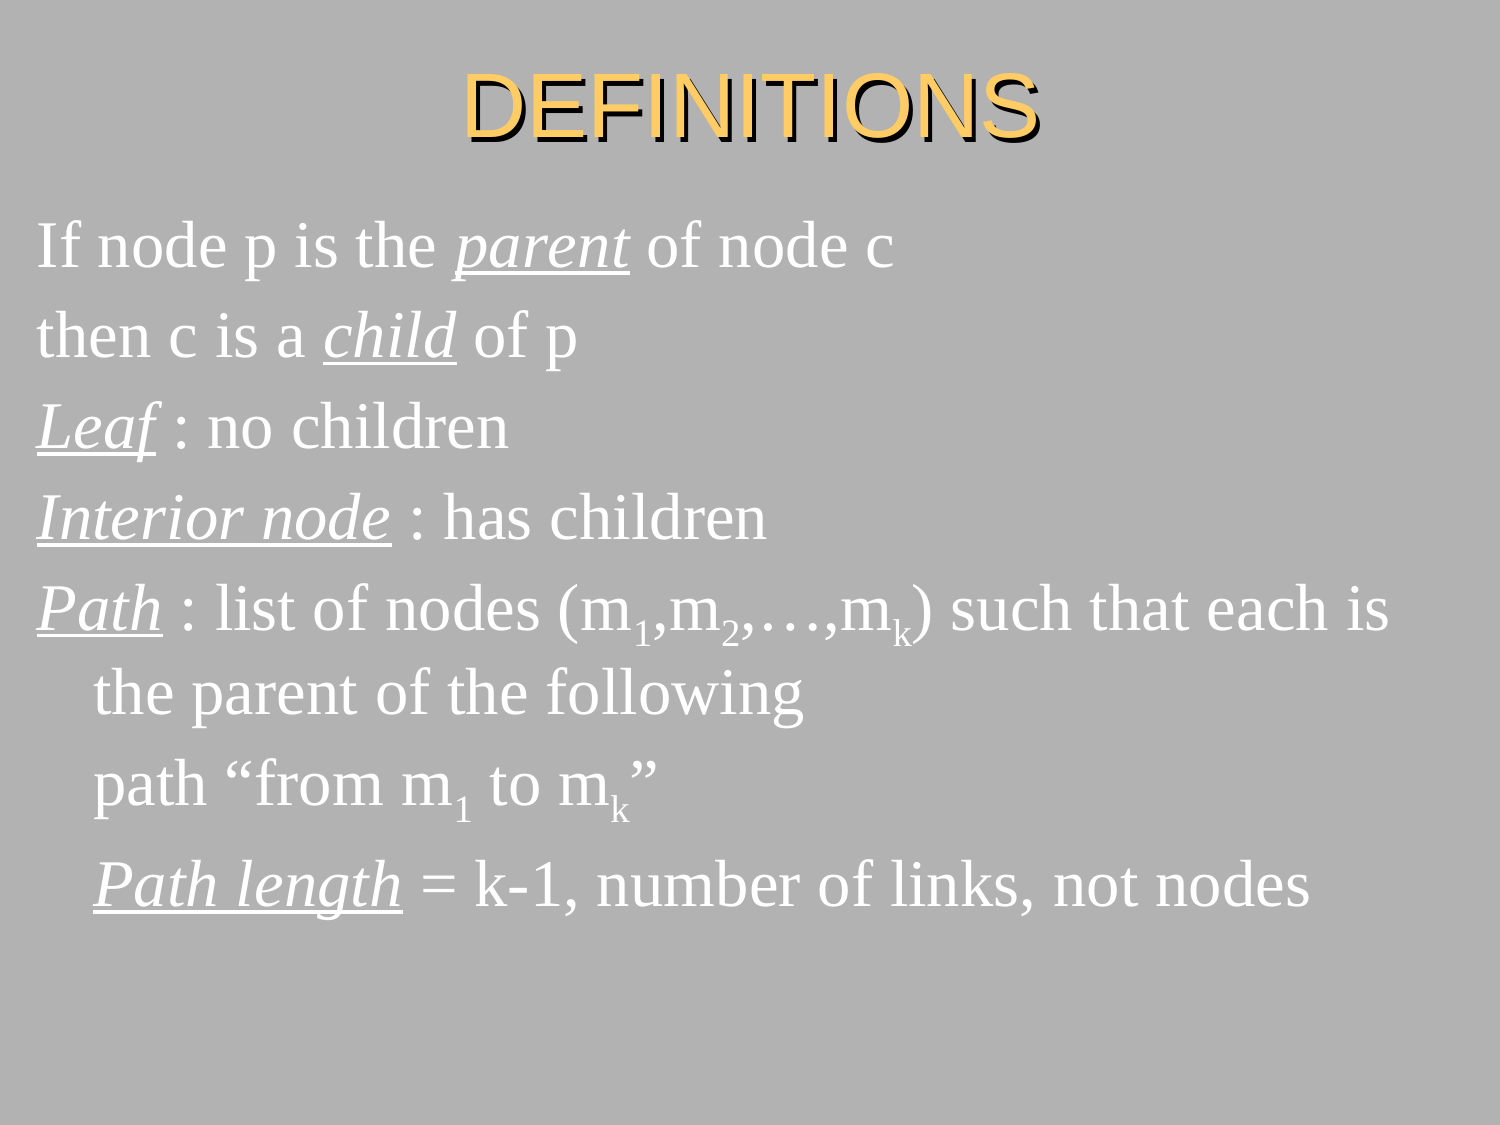

# DEFINITIONS
If node p is the parent of node c
then c is a child of p
Leaf : no children
Interior node : has children
Path : list of nodes (m1,m2,…,mk) such that each is the parent of the following
	path “from m1 to mk”
	Path length = k-1, number of links, not nodes